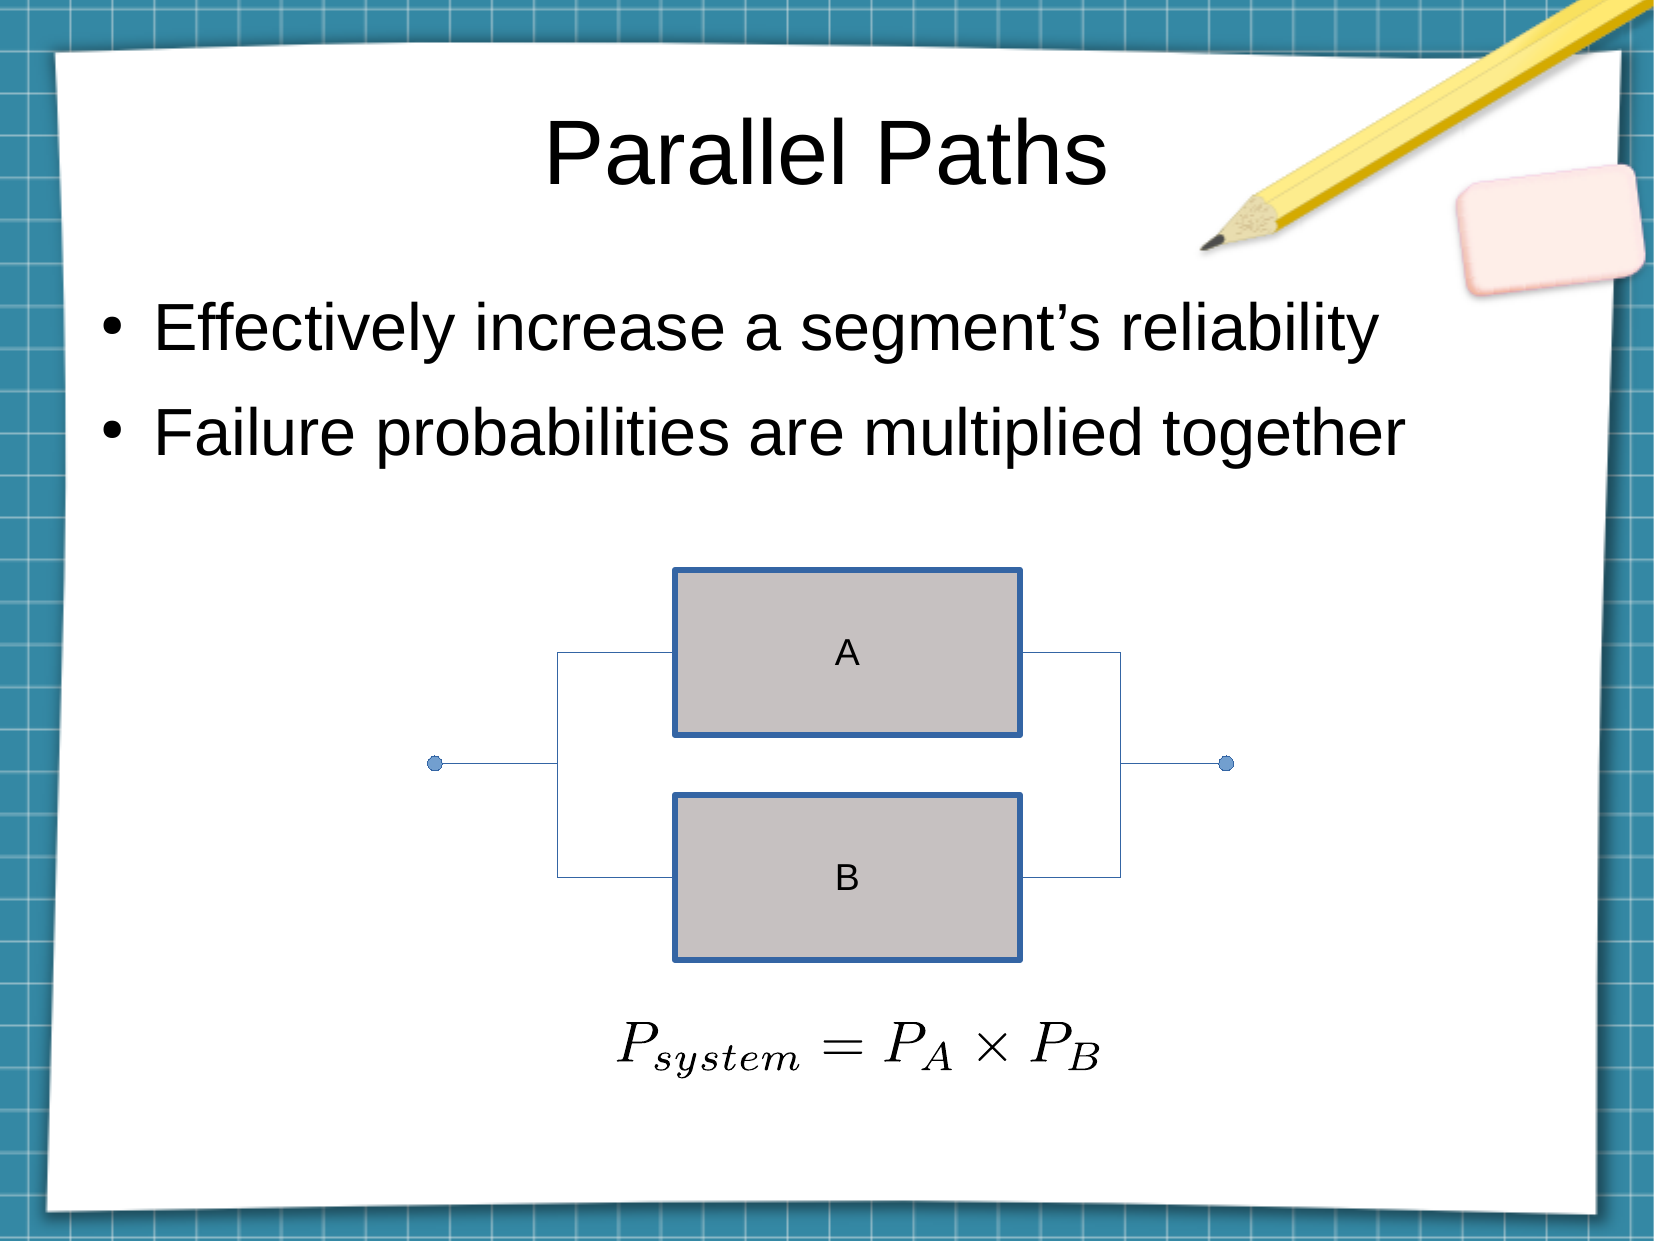

# Parallel Paths
Effectively increase a segment’s reliability
Failure probabilities are multiplied together
A
B